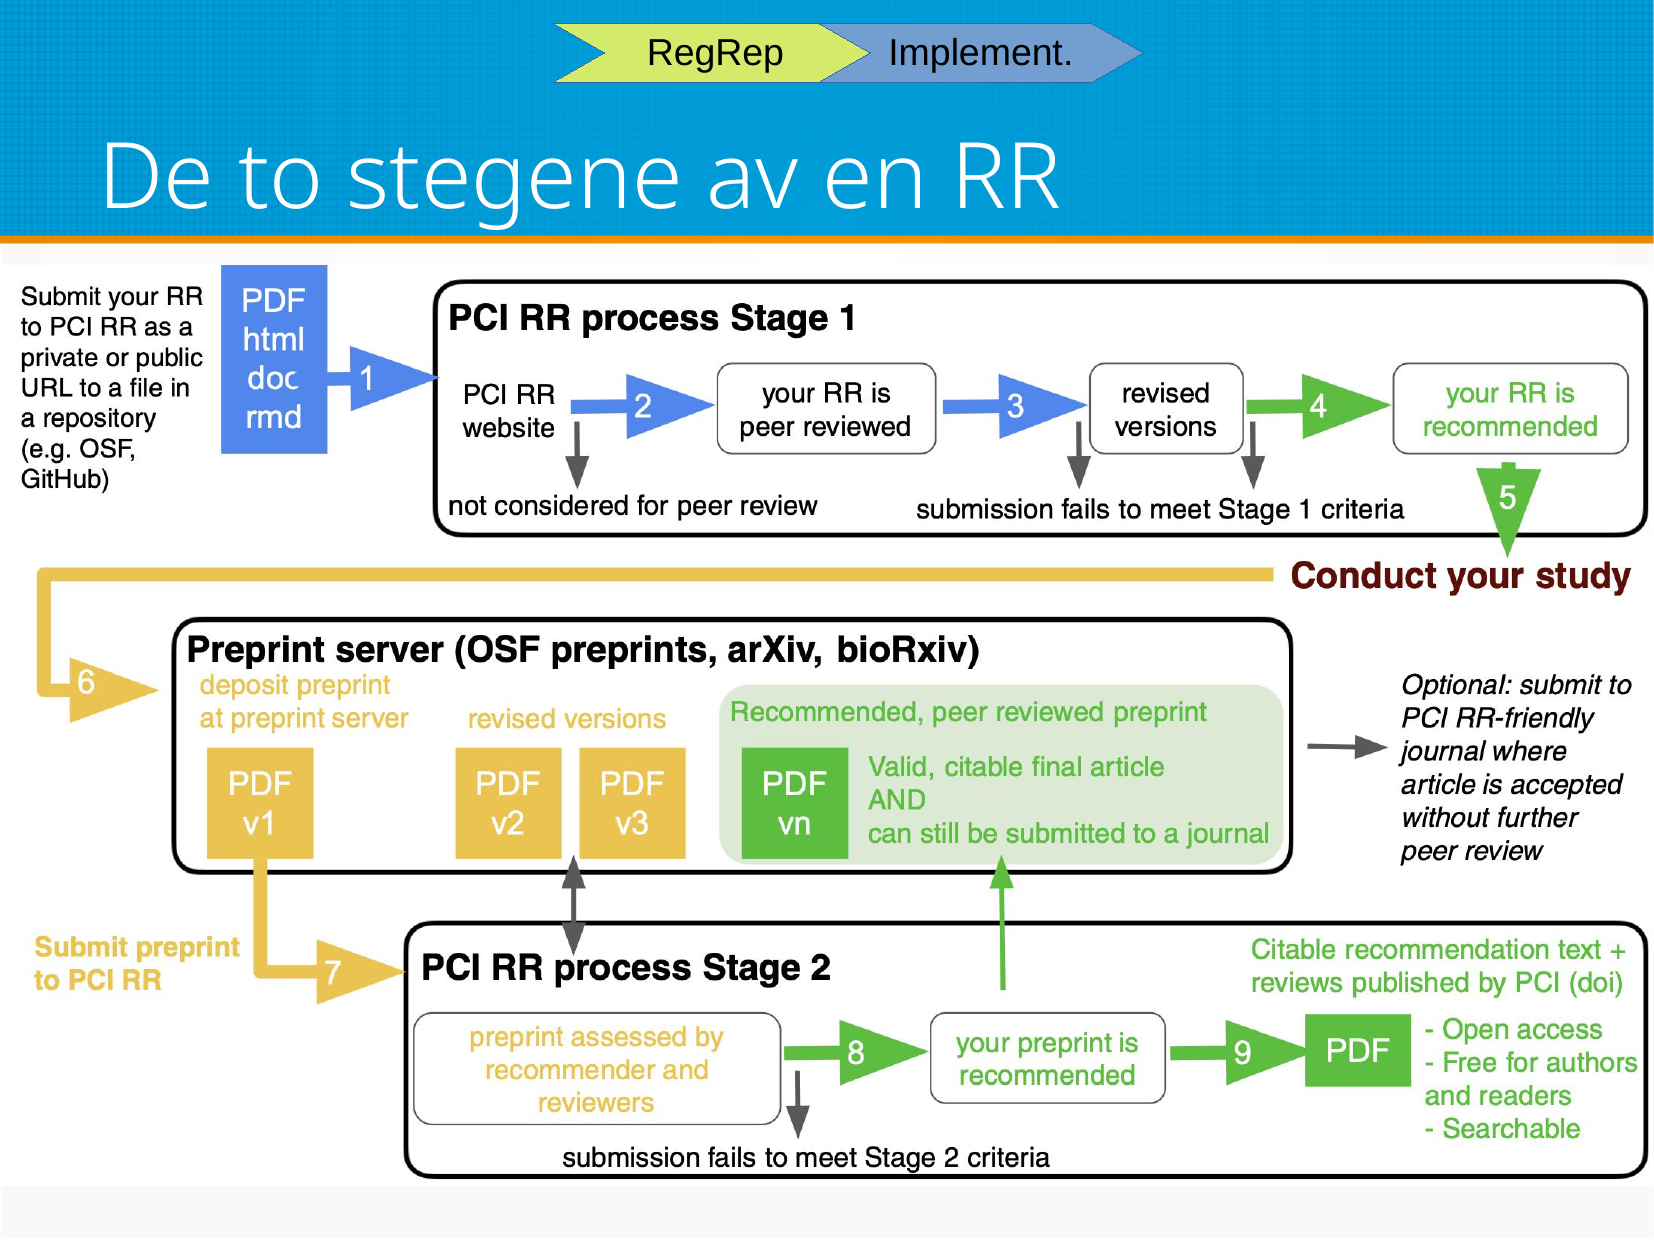

# De to stegene av en RR
RegRep
Implement.
Peer Community Inn (PCI) er en fri platform fra forskere for forskere
Peer review innen noen få uker (gratis)